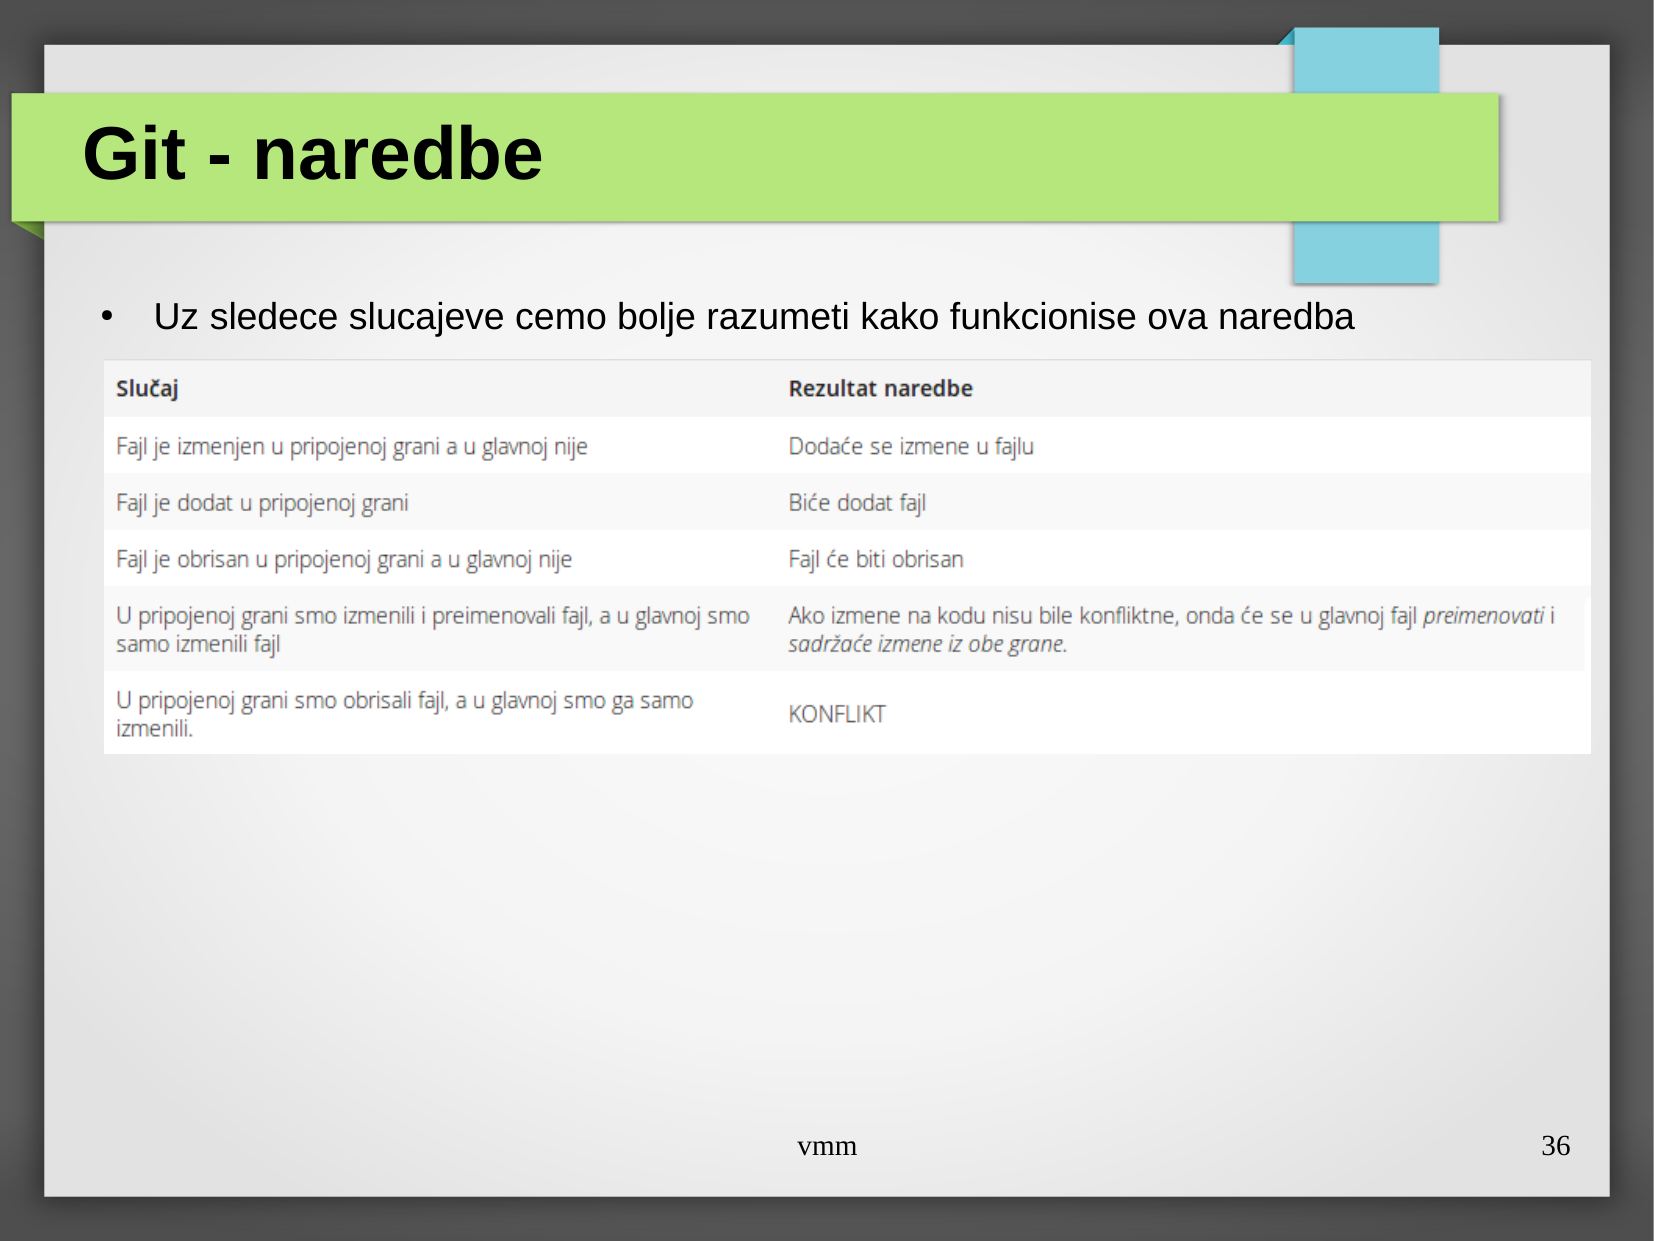

# Git - naredbe
Uz sledece slucajeve cemo bolje razumeti kako funkcionise ova naredba
vmm
36